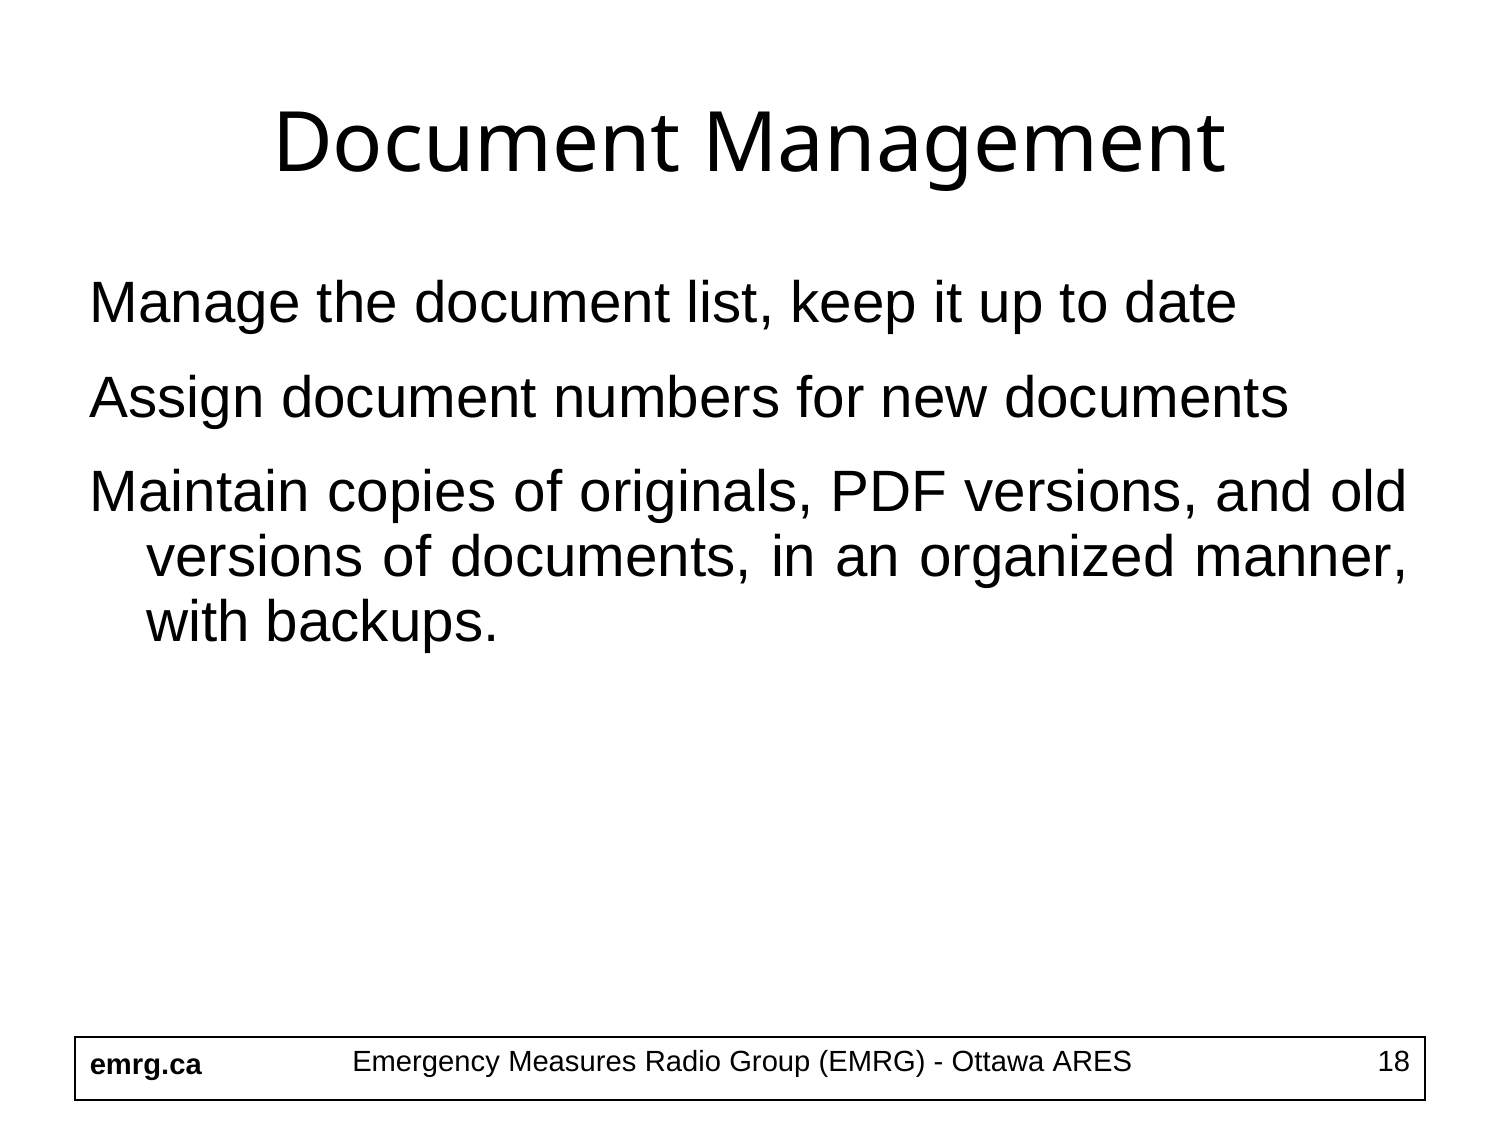

# Document Management
Manage the document list, keep it up to date
Assign document numbers for new documents
Maintain copies of originals, PDF versions, and old versions of documents, in an organized manner, with backups.
Emergency Measures Radio Group (EMRG) - Ottawa ARES
18